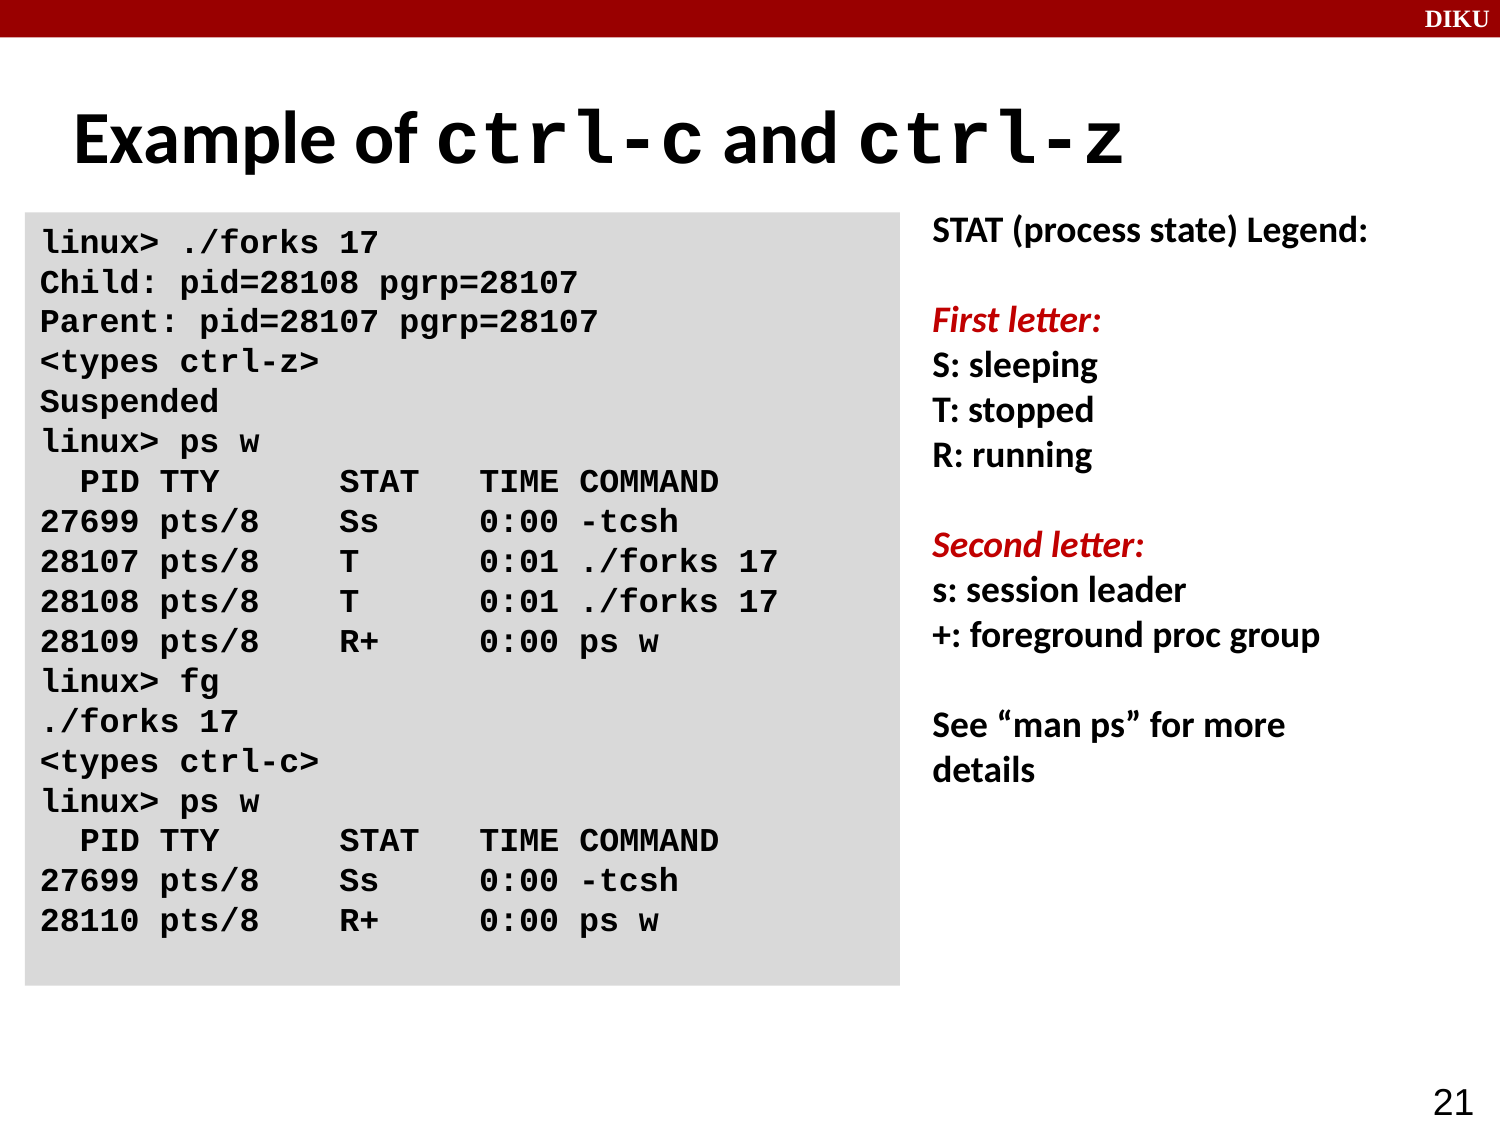

Example of ctrl-c and ctrl-z
STAT (process state) Legend:
First letter:
S: sleeping
T: stopped
R: running
Second letter:
s: session leader
+: foreground proc group
See “man ps” for more
details
linux> ./forks 17
Child: pid=28108 pgrp=28107
Parent: pid=28107 pgrp=28107
<types ctrl-z>
Suspended
linux> ps w
 PID TTY STAT TIME COMMAND
27699 pts/8 Ss 0:00 -tcsh
28107 pts/8 T 0:01 ./forks 17
28108 pts/8 T 0:01 ./forks 17
28109 pts/8 R+ 0:00 ps w
linux> fg
./forks 17
<types ctrl-c>
linux> ps w
 PID TTY STAT TIME COMMAND
27699 pts/8 Ss 0:00 -tcsh
28110 pts/8 R+ 0:00 ps w